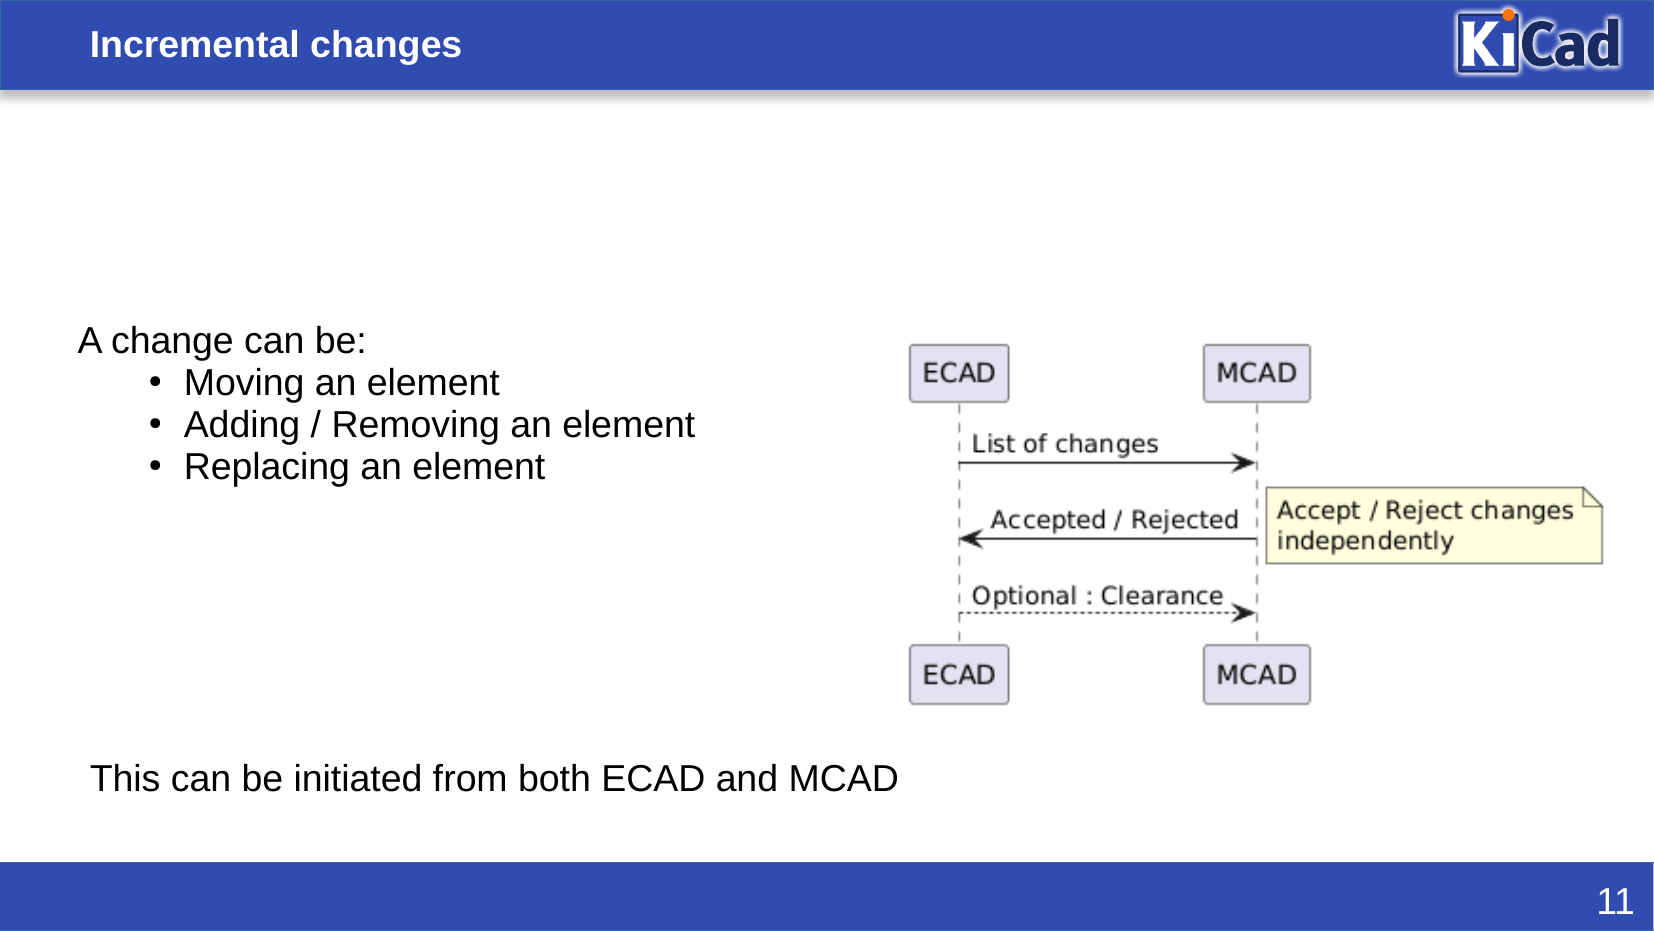

Incremental changes
@startuml
participant ECAD
participant MCAD
ECAD -> MCAD : List of changes
MCAD -> ECAD : Accepted / Rejected
note right
Accept / Reject changes independently
end note
ECAD --> MCAD: Optional : Clearance
@enduml
A change can be:
Moving an element
Adding / Removing an element
Replacing an element
This can be initiated from both ECAD and MCAD